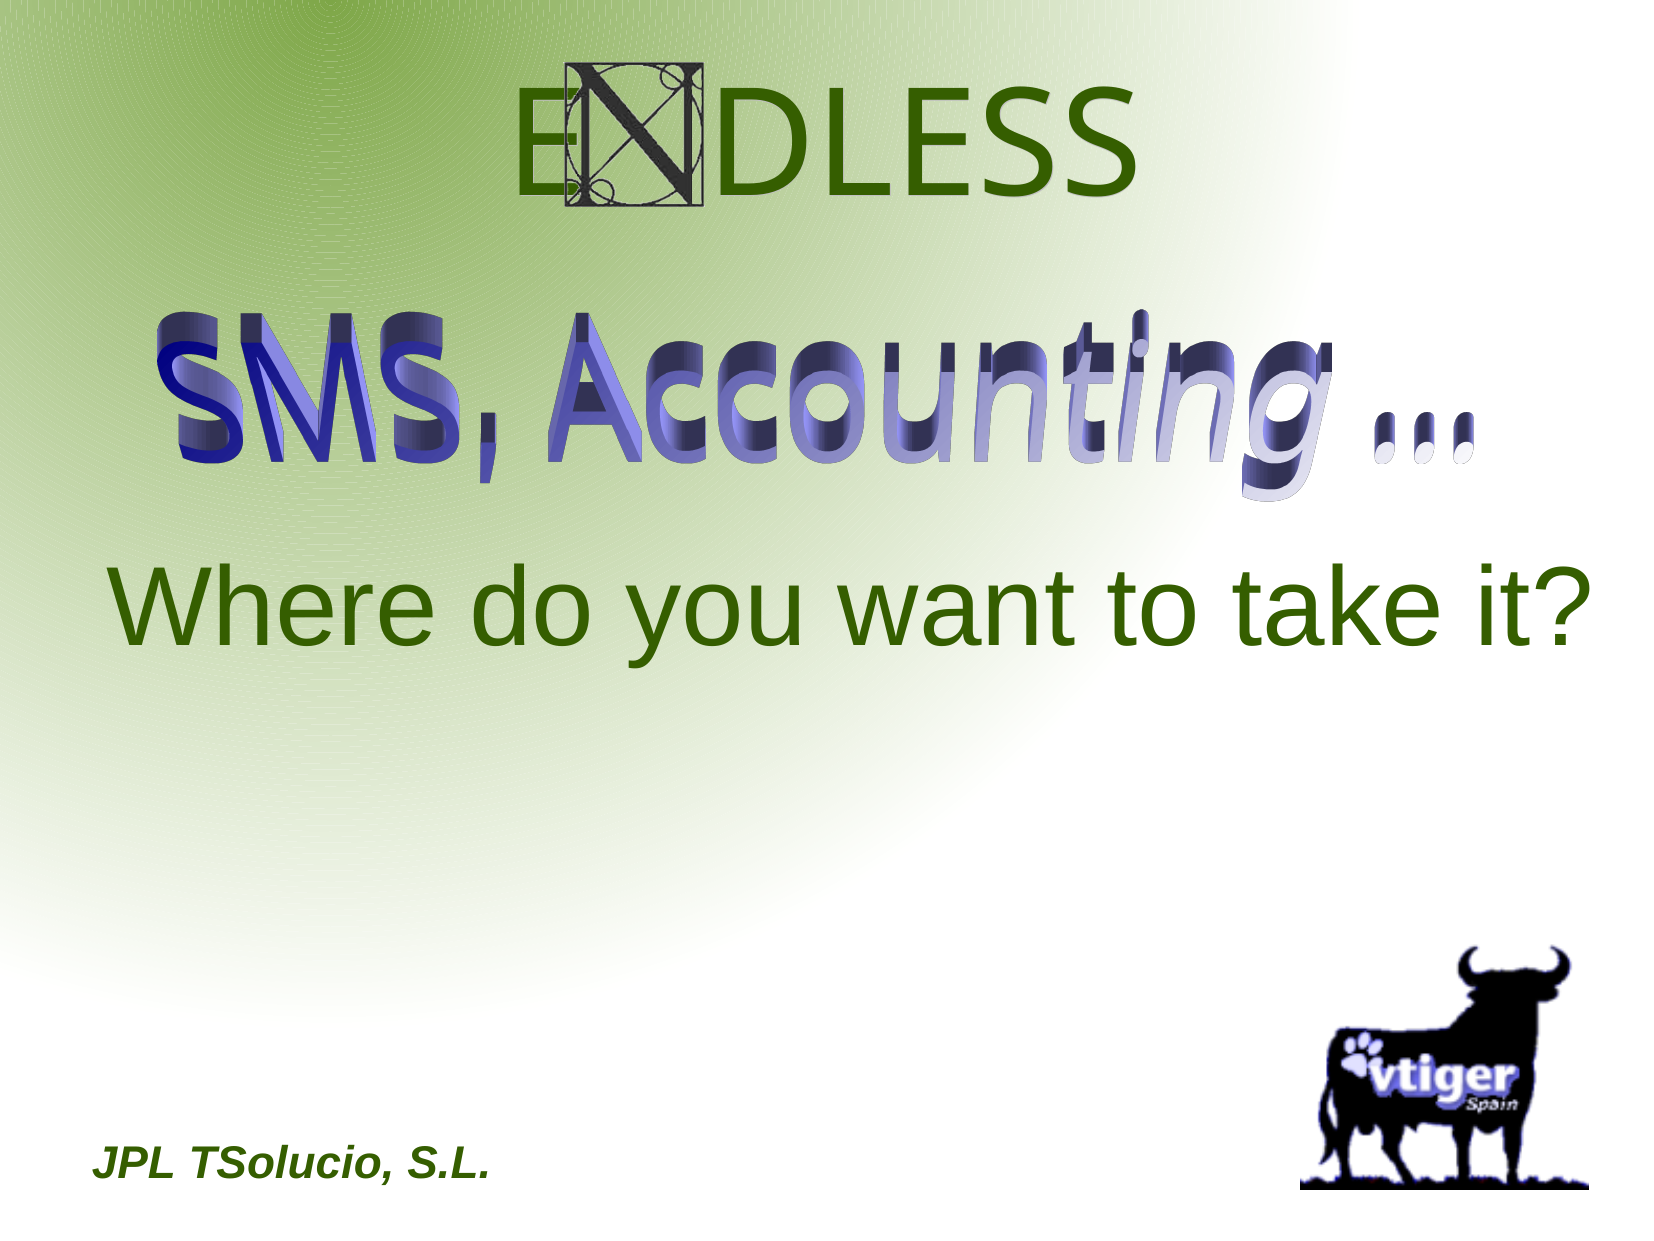

# E DLESS
SMS, Accounting ...
Where do you want to take it?